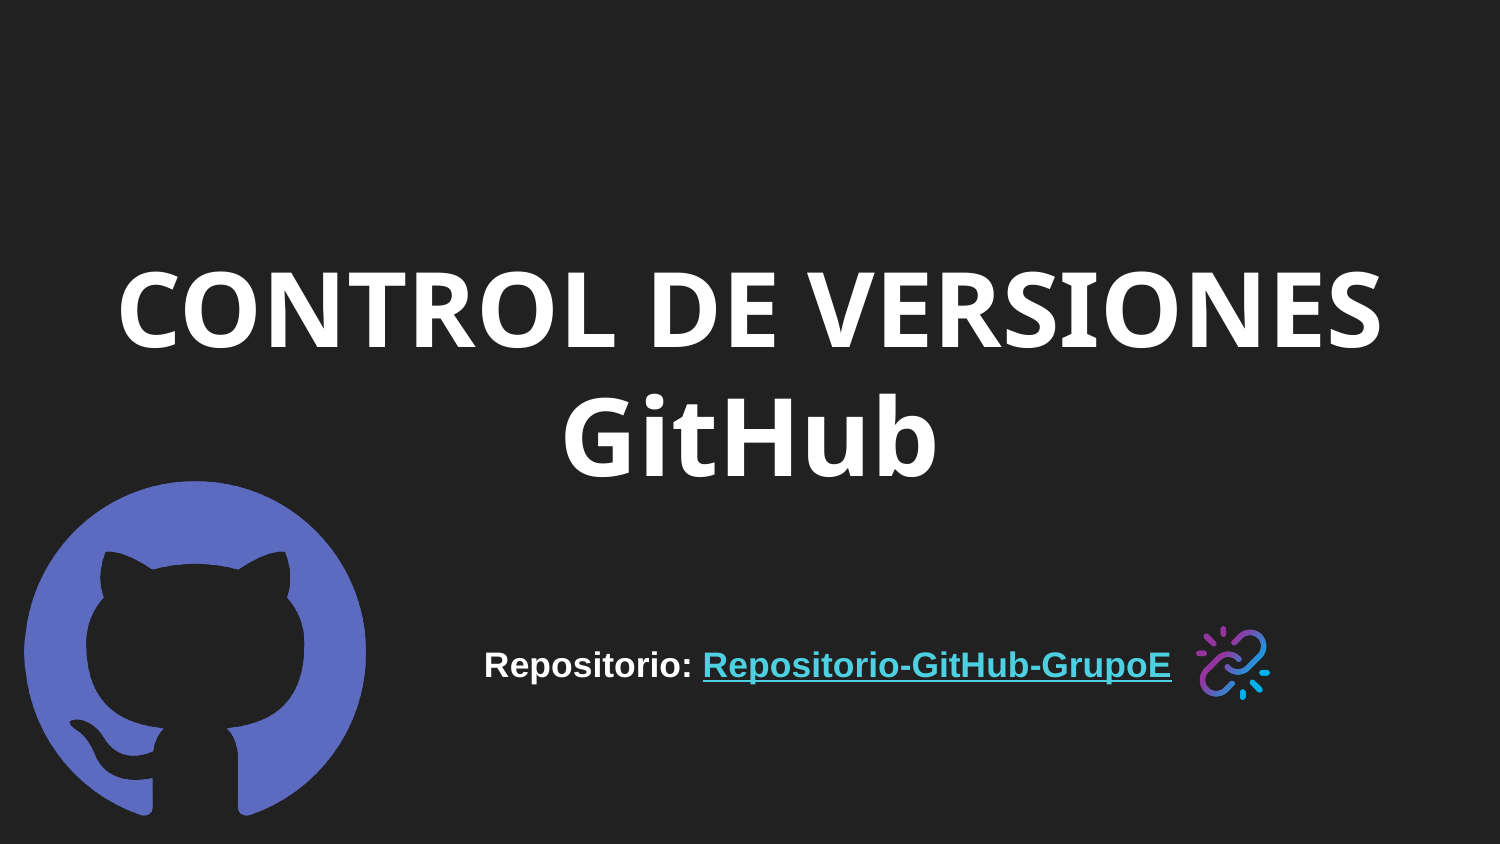

# CONTROL DE VERSIONES GitHub
Repositorio: Repositorio-GitHub-GrupoE